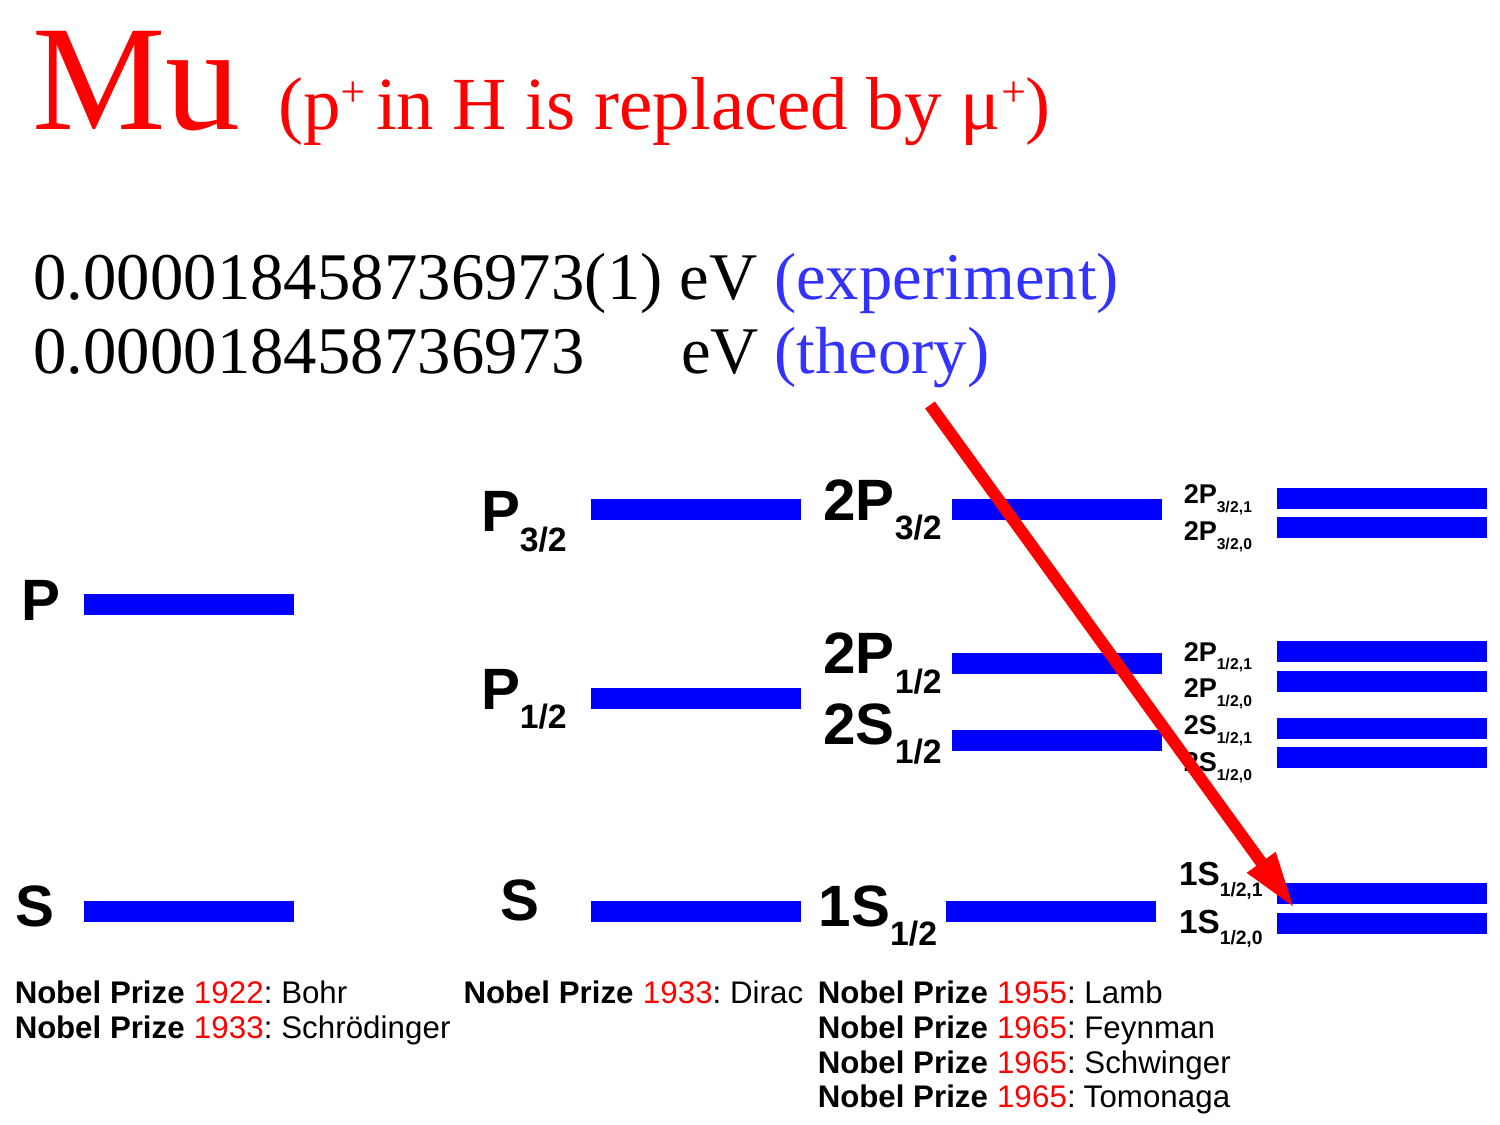

Mu (p+ in H is replaced by μ+)
0.000018458736973(1) eV (experiment)
0.000018458736973 eV (theory)
2P3/2
P3/2
2P3/2,1
2P3/2,0
2P1/2,1
2P1/2,0
2S1/2,1
2S1/2,0
P
2P1/2
P1/2
2S1/2
1S1/2,1
S
S
1S1/2
1S1/2,0
Nobel Prize 1922: Bohr
Nobel Prize 1933: Schrödinger
Nobel Prize 1933: Dirac
Nobel Prize 1955: Lamb
Nobel Prize 1965: Feynman
Nobel Prize 1965: Schwinger
Nobel Prize 1965: Tomonaga